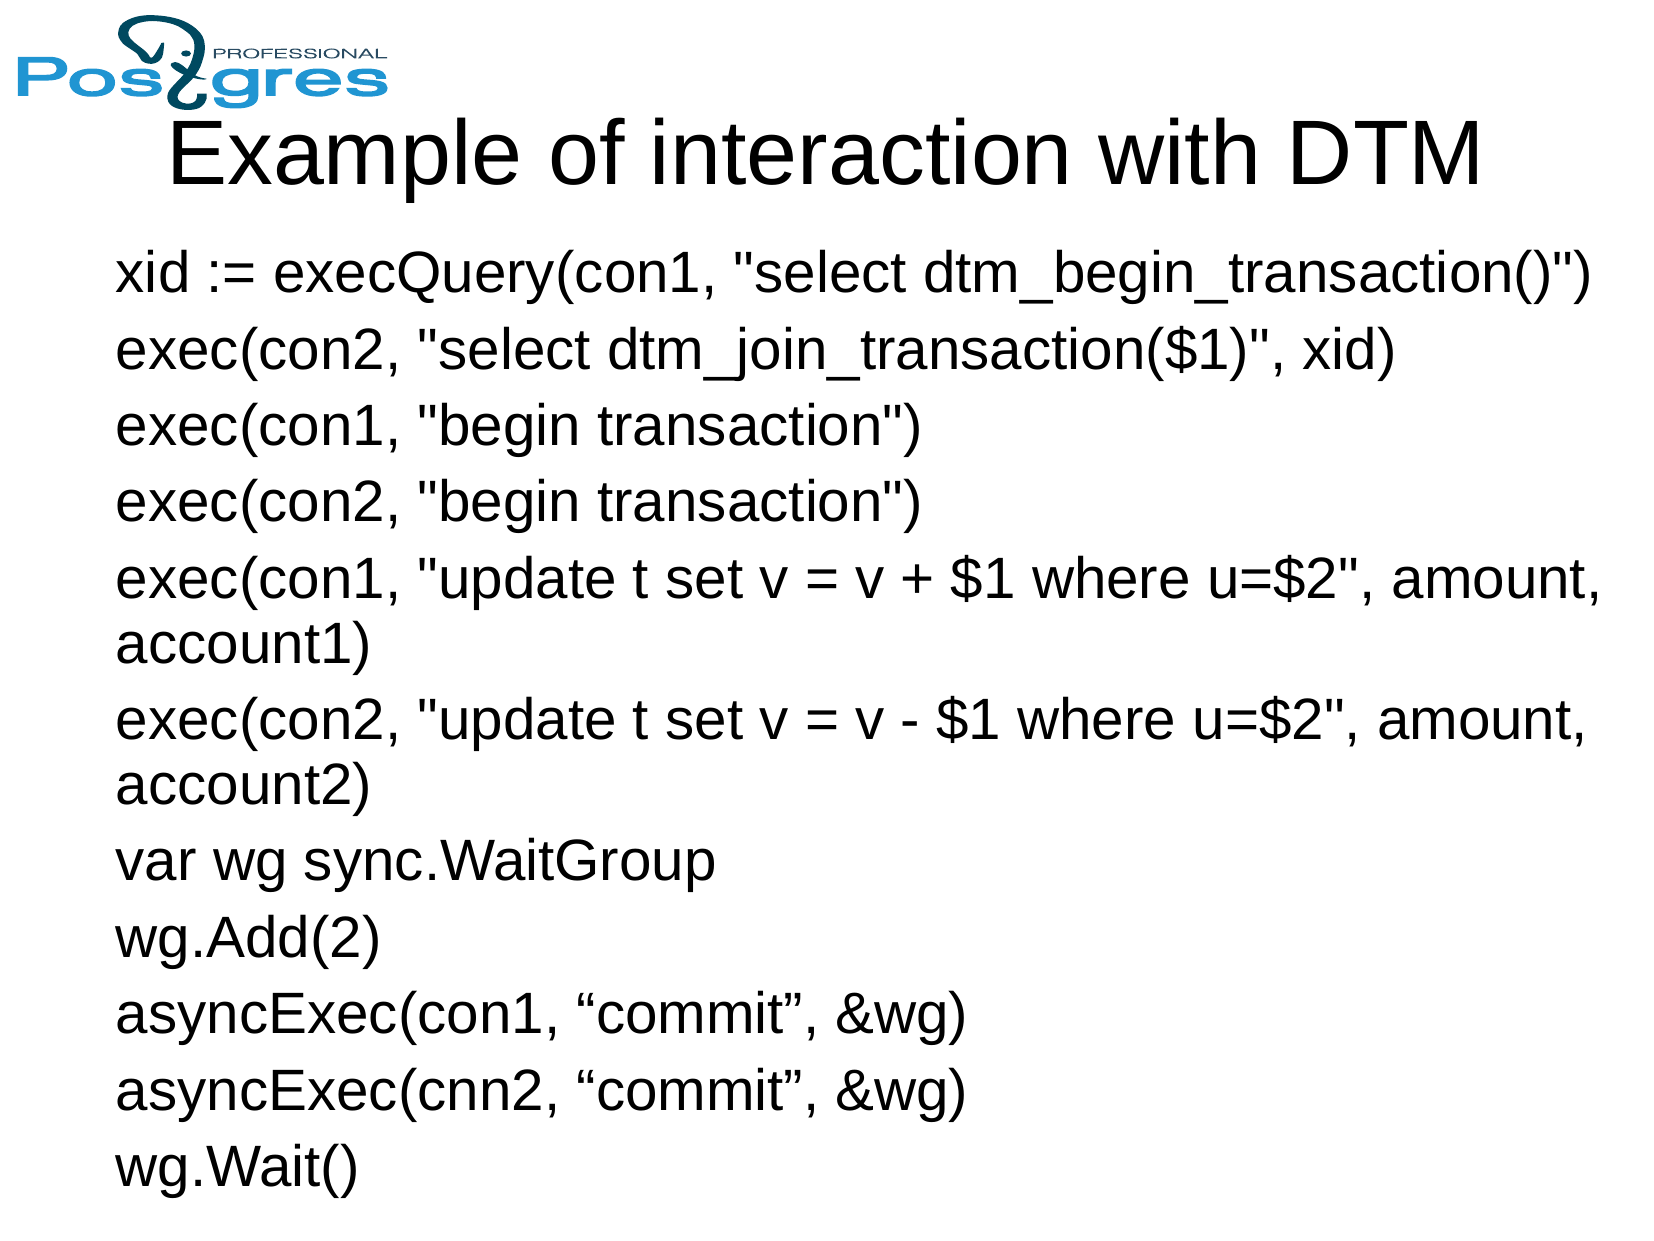

# Example of interaction with DTM
xid := execQuery(con1, "select dtm_begin_transaction()")
exec(con2, "select dtm_join_transaction($1)", xid)
exec(con1, "begin transaction")
exec(con2, "begin transaction")
exec(con1, "update t set v = v + $1 where u=$2", amount, account1)
exec(con2, "update t set v = v - $1 where u=$2", amount, account2)
var wg sync.WaitGroup
wg.Add(2)
asyncExec(con1, “commit”, &wg)
asyncExec(cnn2, “commit”, &wg)
wg.Wait()